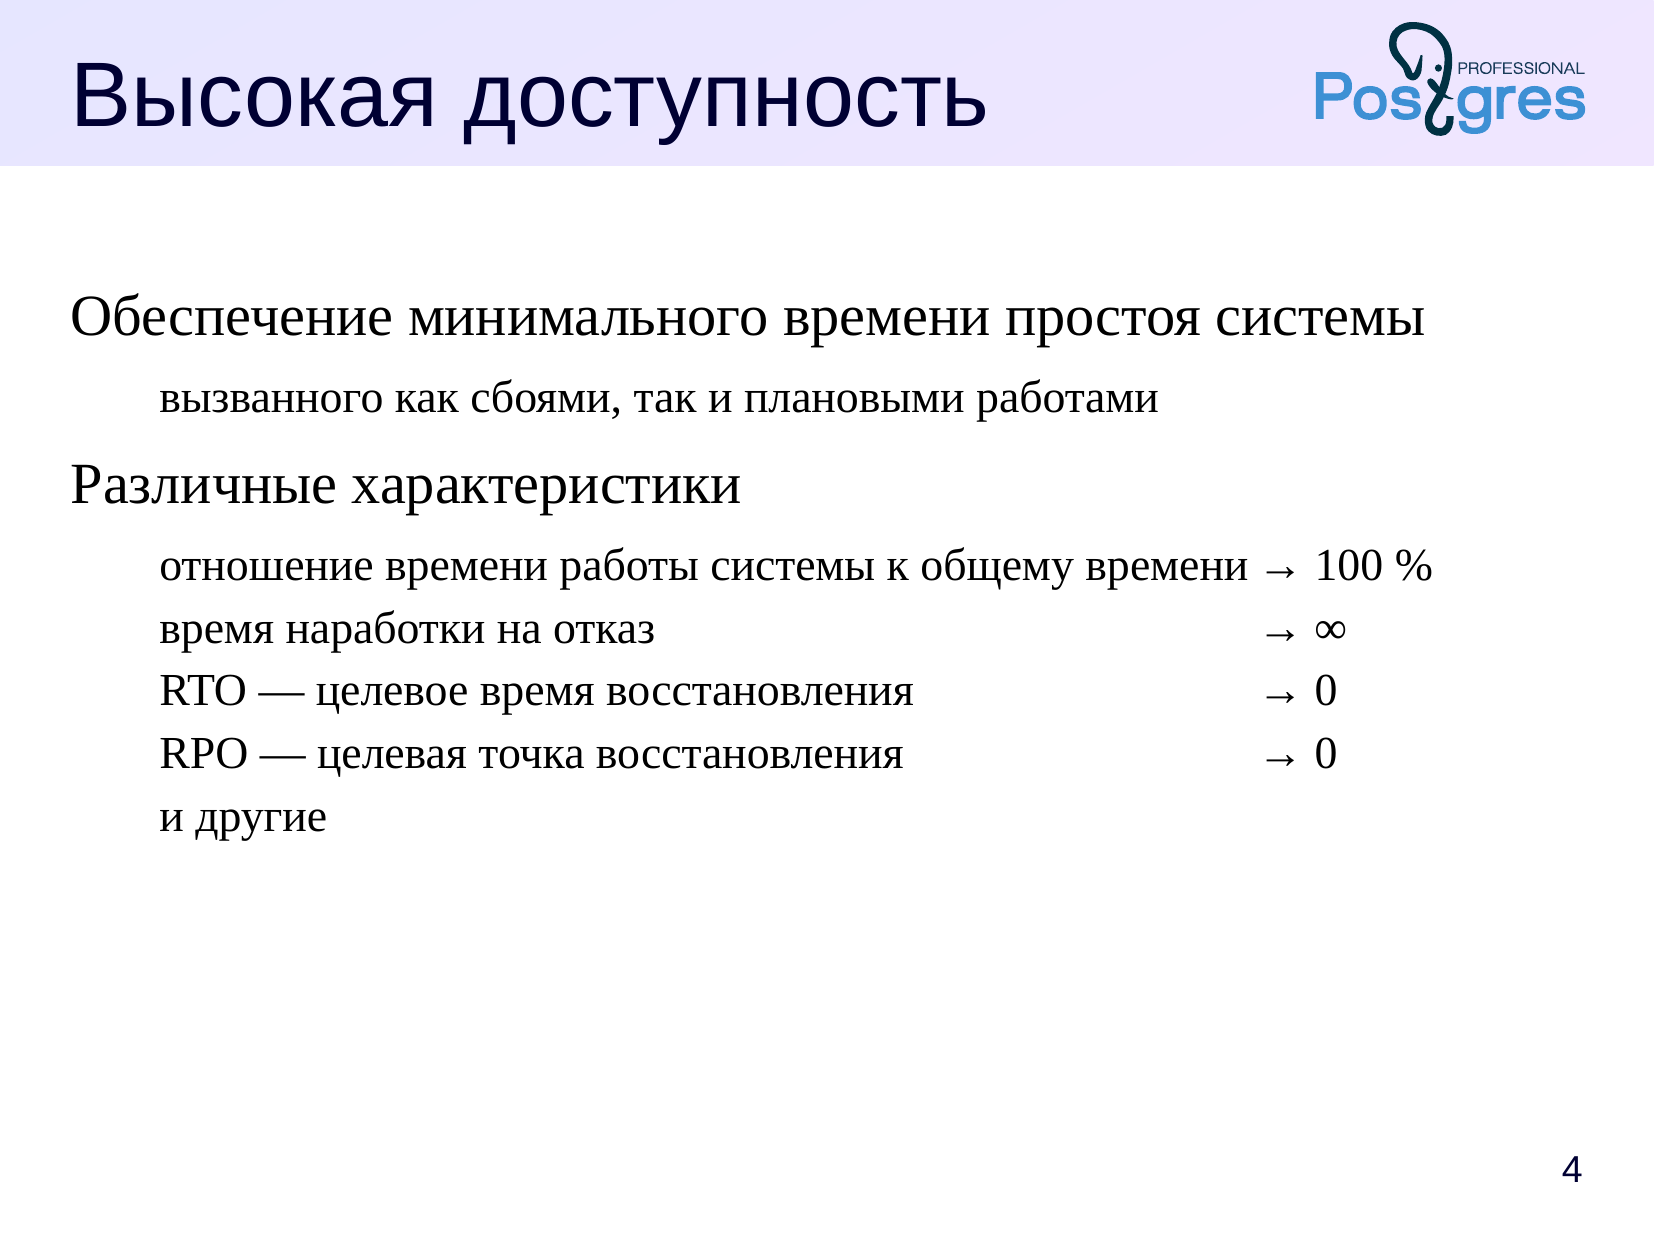

# Высокая доступность
Обеспечение минимального времени простоя системы
вызванного как сбоями, так и плановыми работами
Различные характеристики
отношение времени работы системы к общему времени	→ 100 %
время наработки на отказ	→ ∞
RTO — целевое время восстановления	→ 0
RPO — целевая точка восстановления	→ 0
и другие